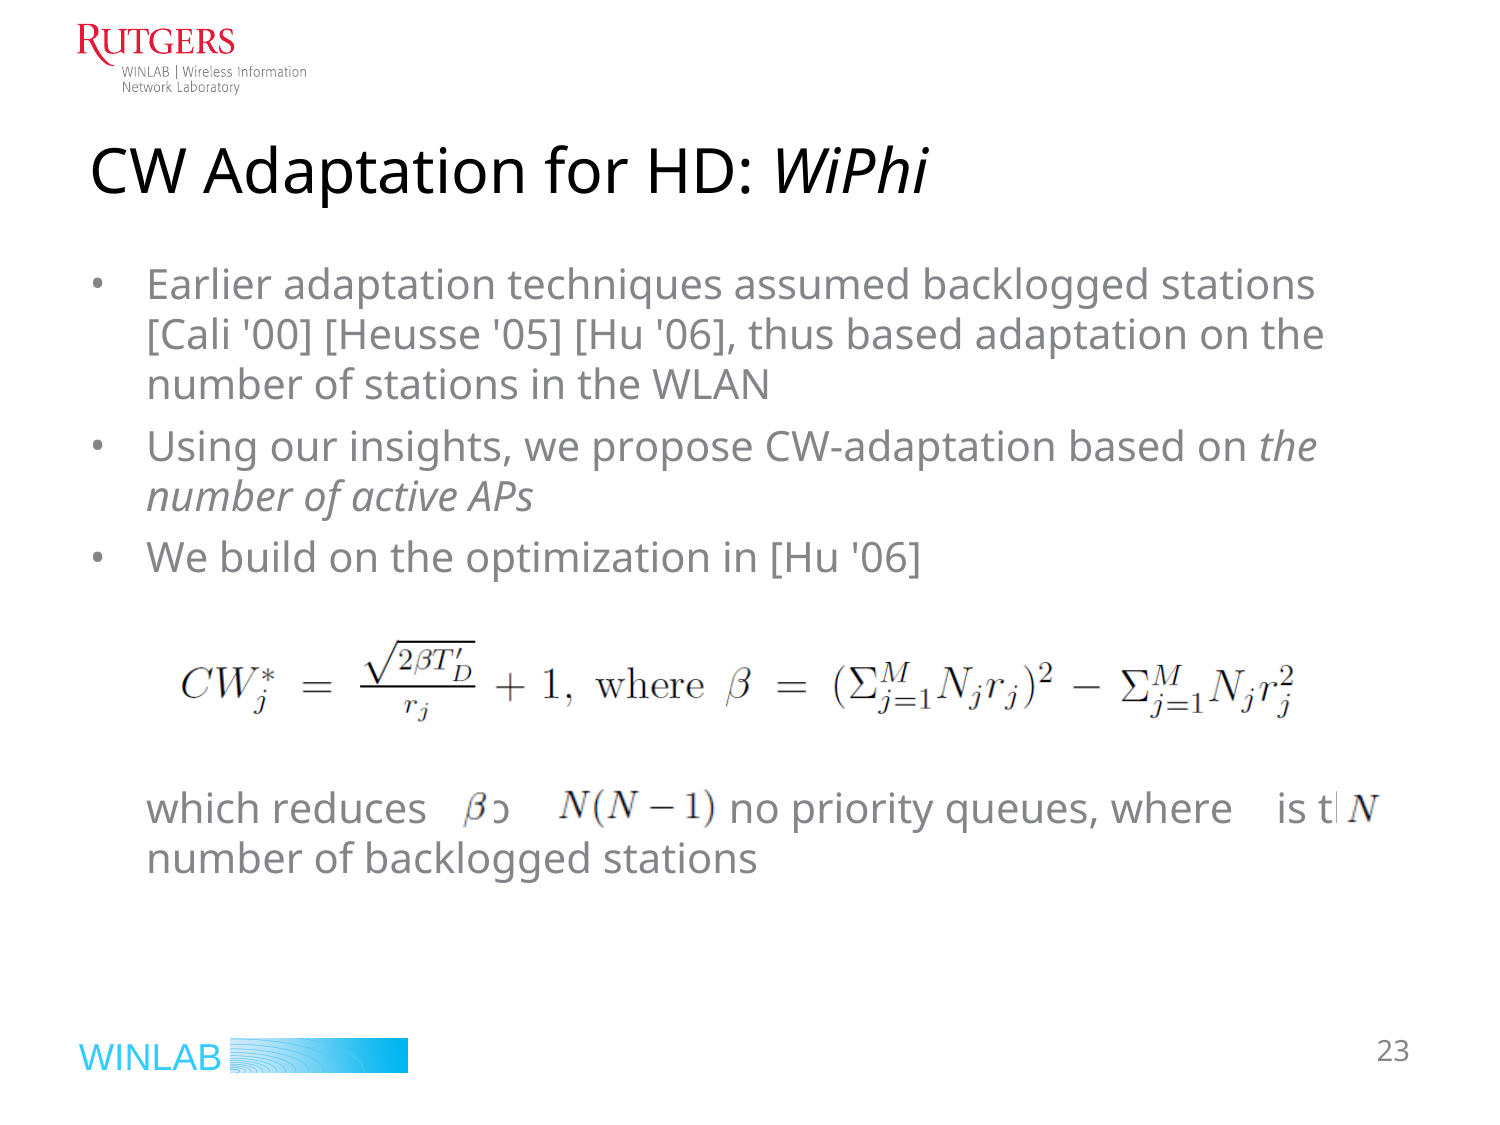

# CW Adaptation for HD: WiPhi
Earlier adaptation techniques assumed backlogged stations [Cali '00] [Heusse '05] [Hu '06], thus based adaptation on the number of stations in the WLAN
Using our insights, we propose CW-adaptation based on the number of active APs
We build on the optimization in [Hu '06]
which reduces to for no priority queues, where is the number of backlogged stations
23